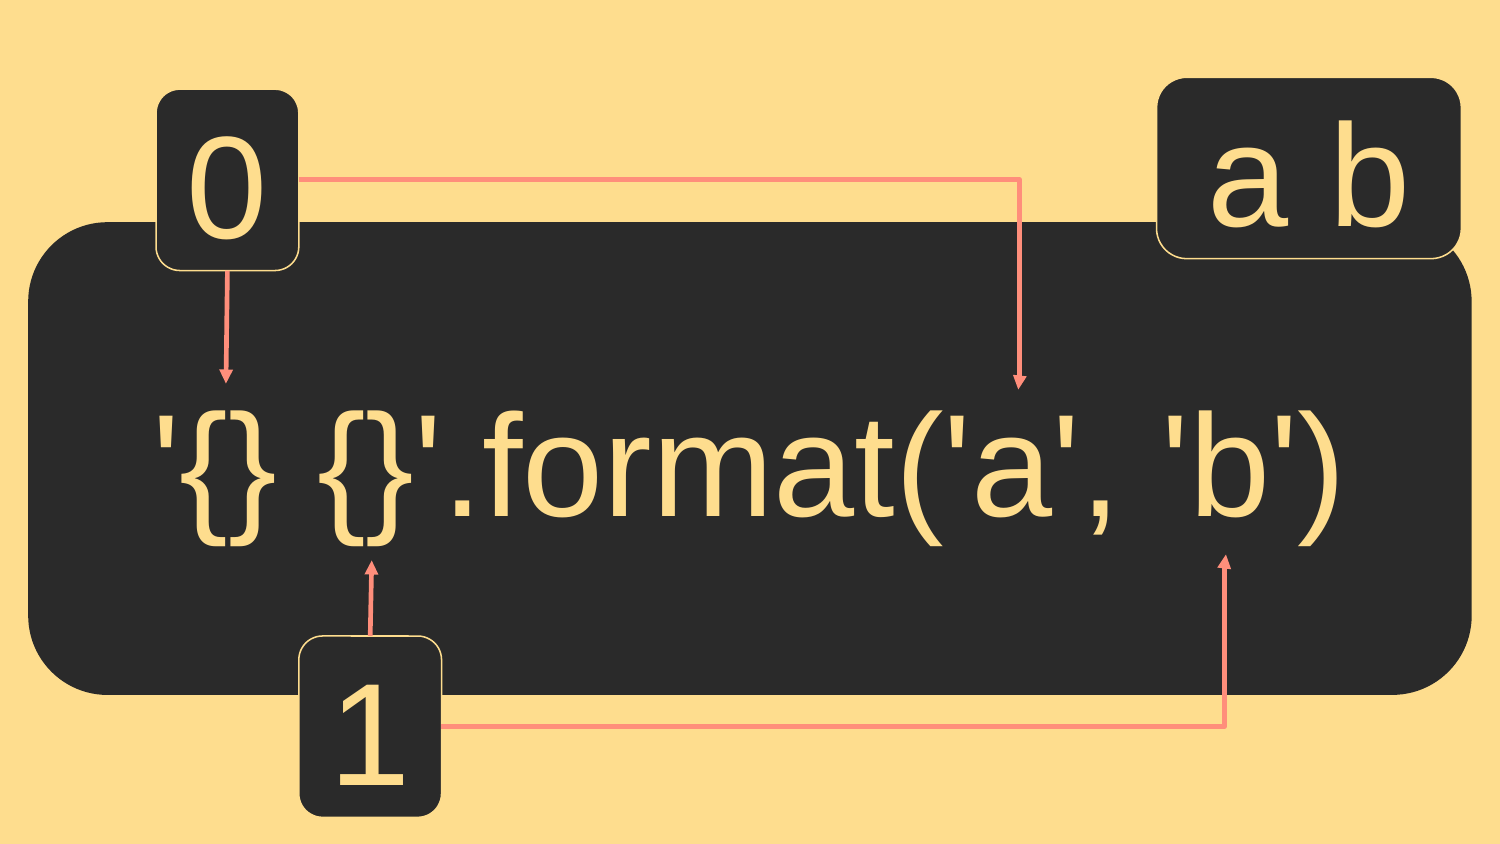

a b
0
'{} {}'.format('a', 'b')
1